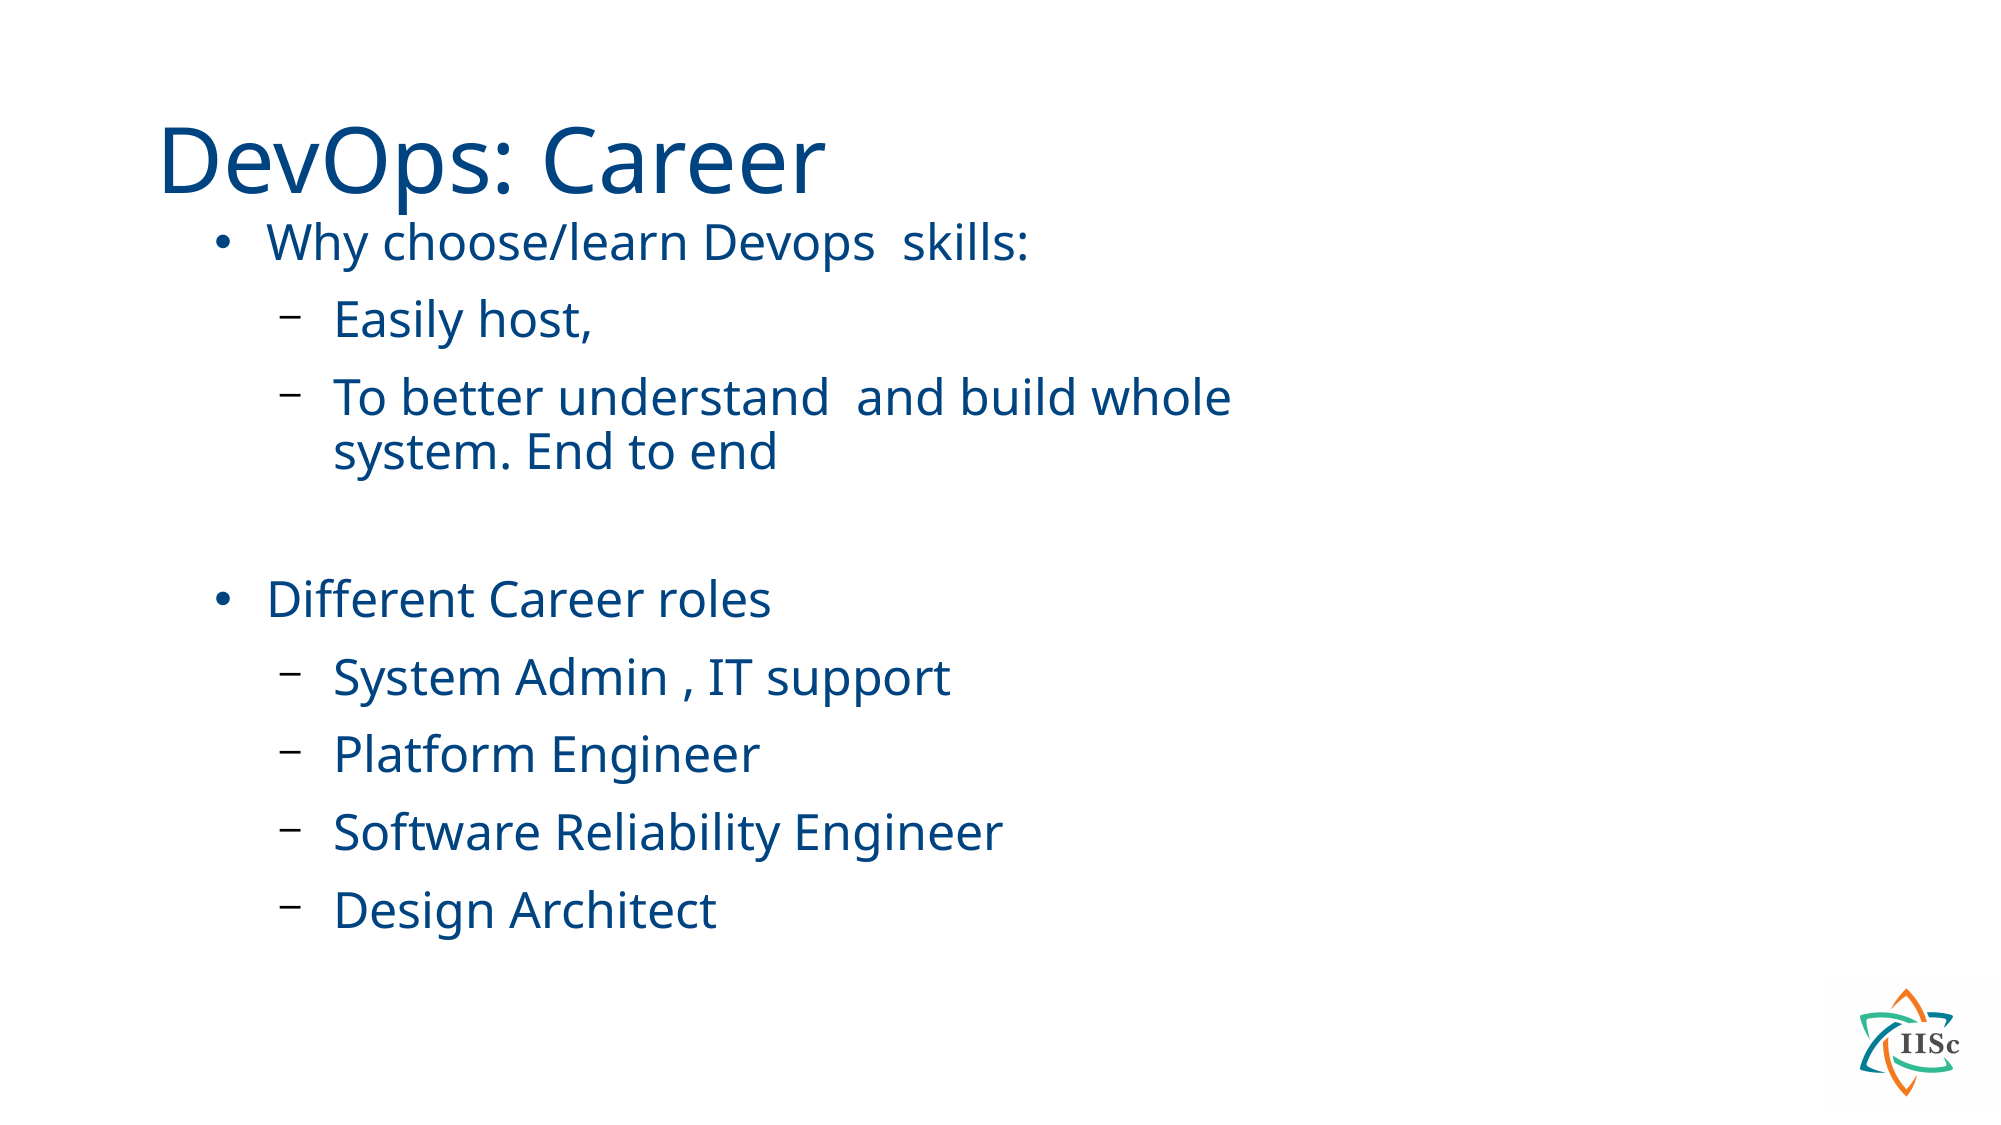

DevOps: Career
# Why choose/learn Devops skills:
Easily host,
To better understand and build whole system. End to end
Different Career roles
System Admin , IT support
Platform Engineer
Software Reliability Engineer
Design Architect